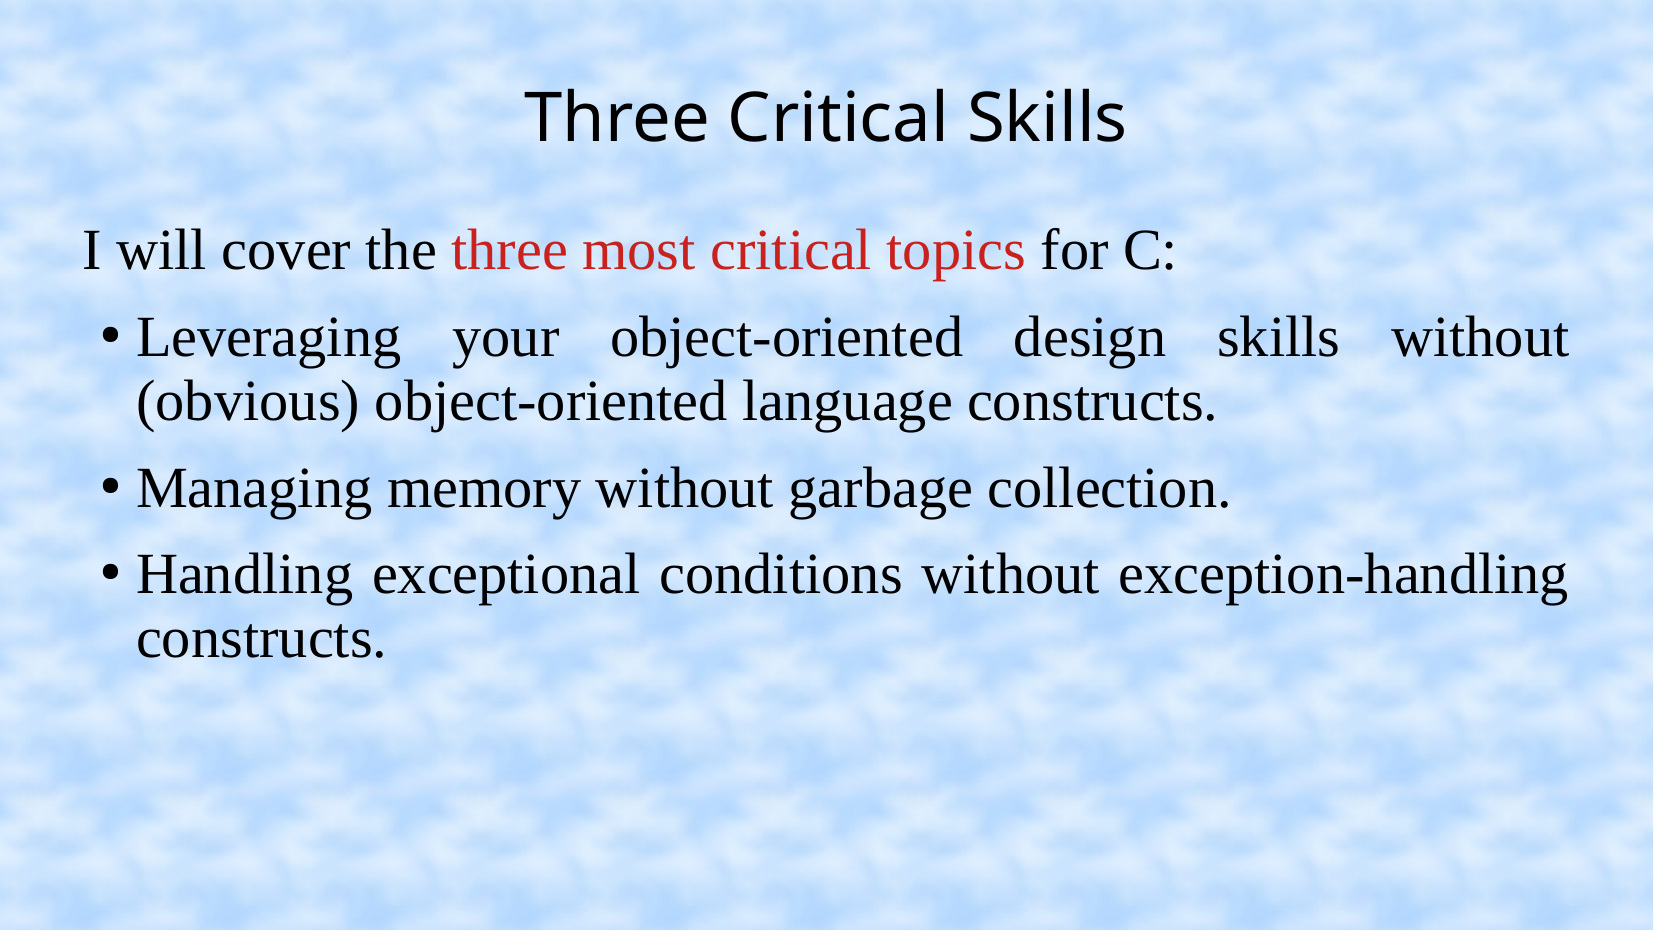

# Three Critical Skills
I will cover the three most critical topics for C:
Leveraging your object-oriented design skills without (obvious) object-oriented language constructs.
Managing memory without garbage collection.
Handling exceptional conditions without exception-handling constructs.